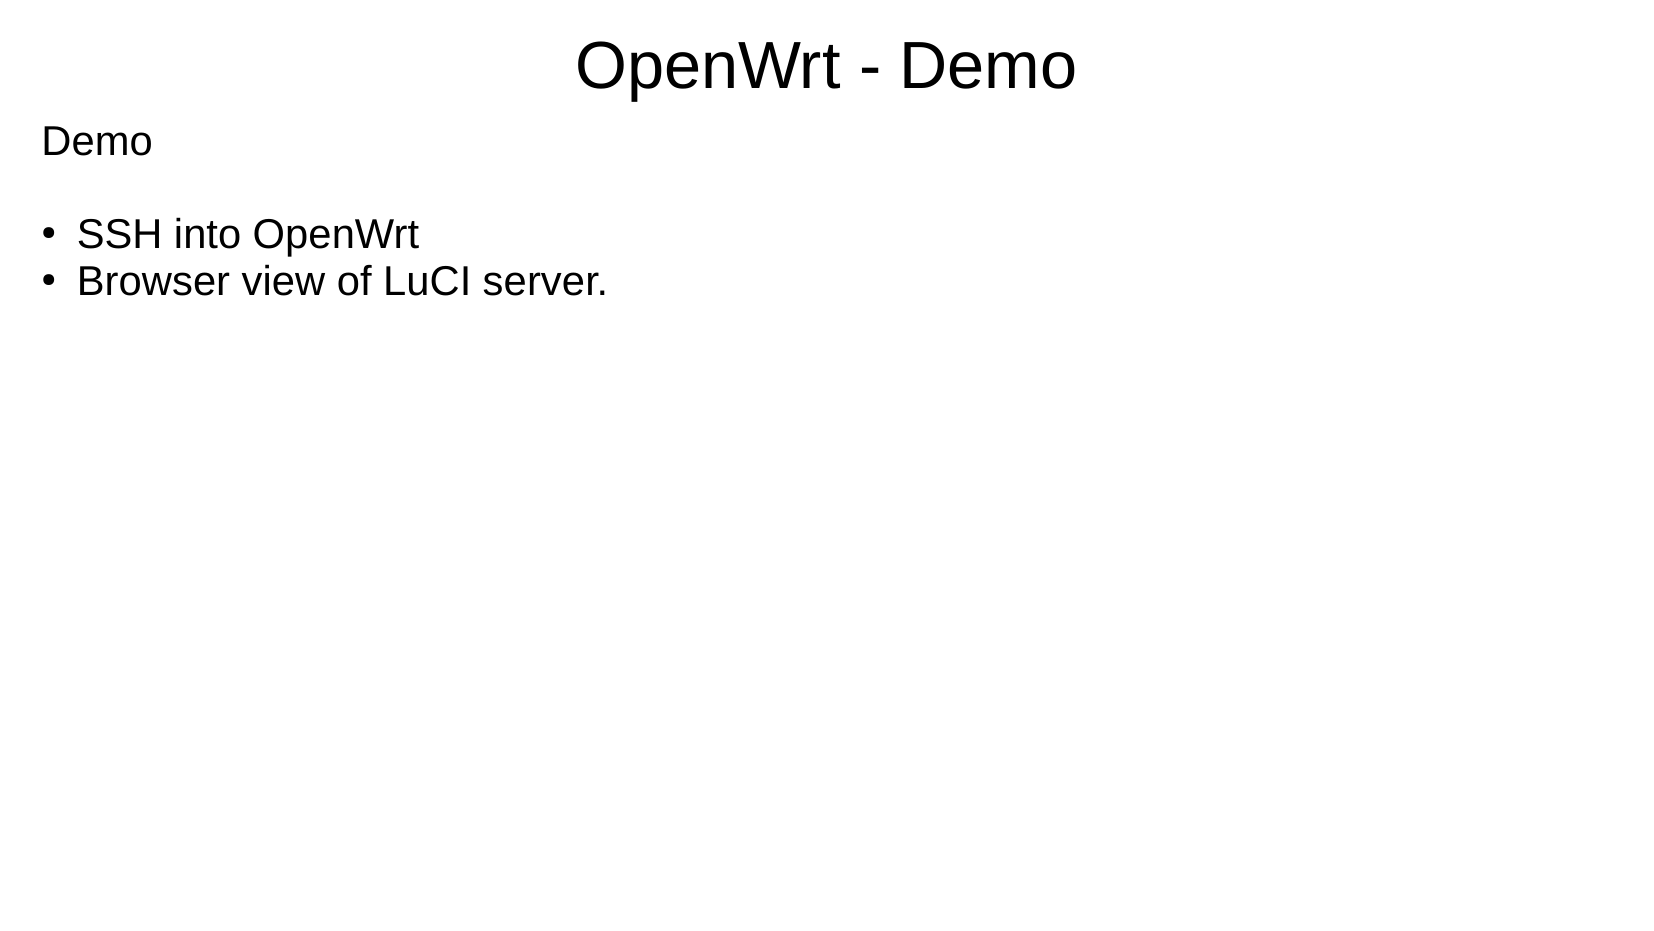

# OpenWrt - Demo
Demo
SSH into OpenWrt
Browser view of LuCI server.